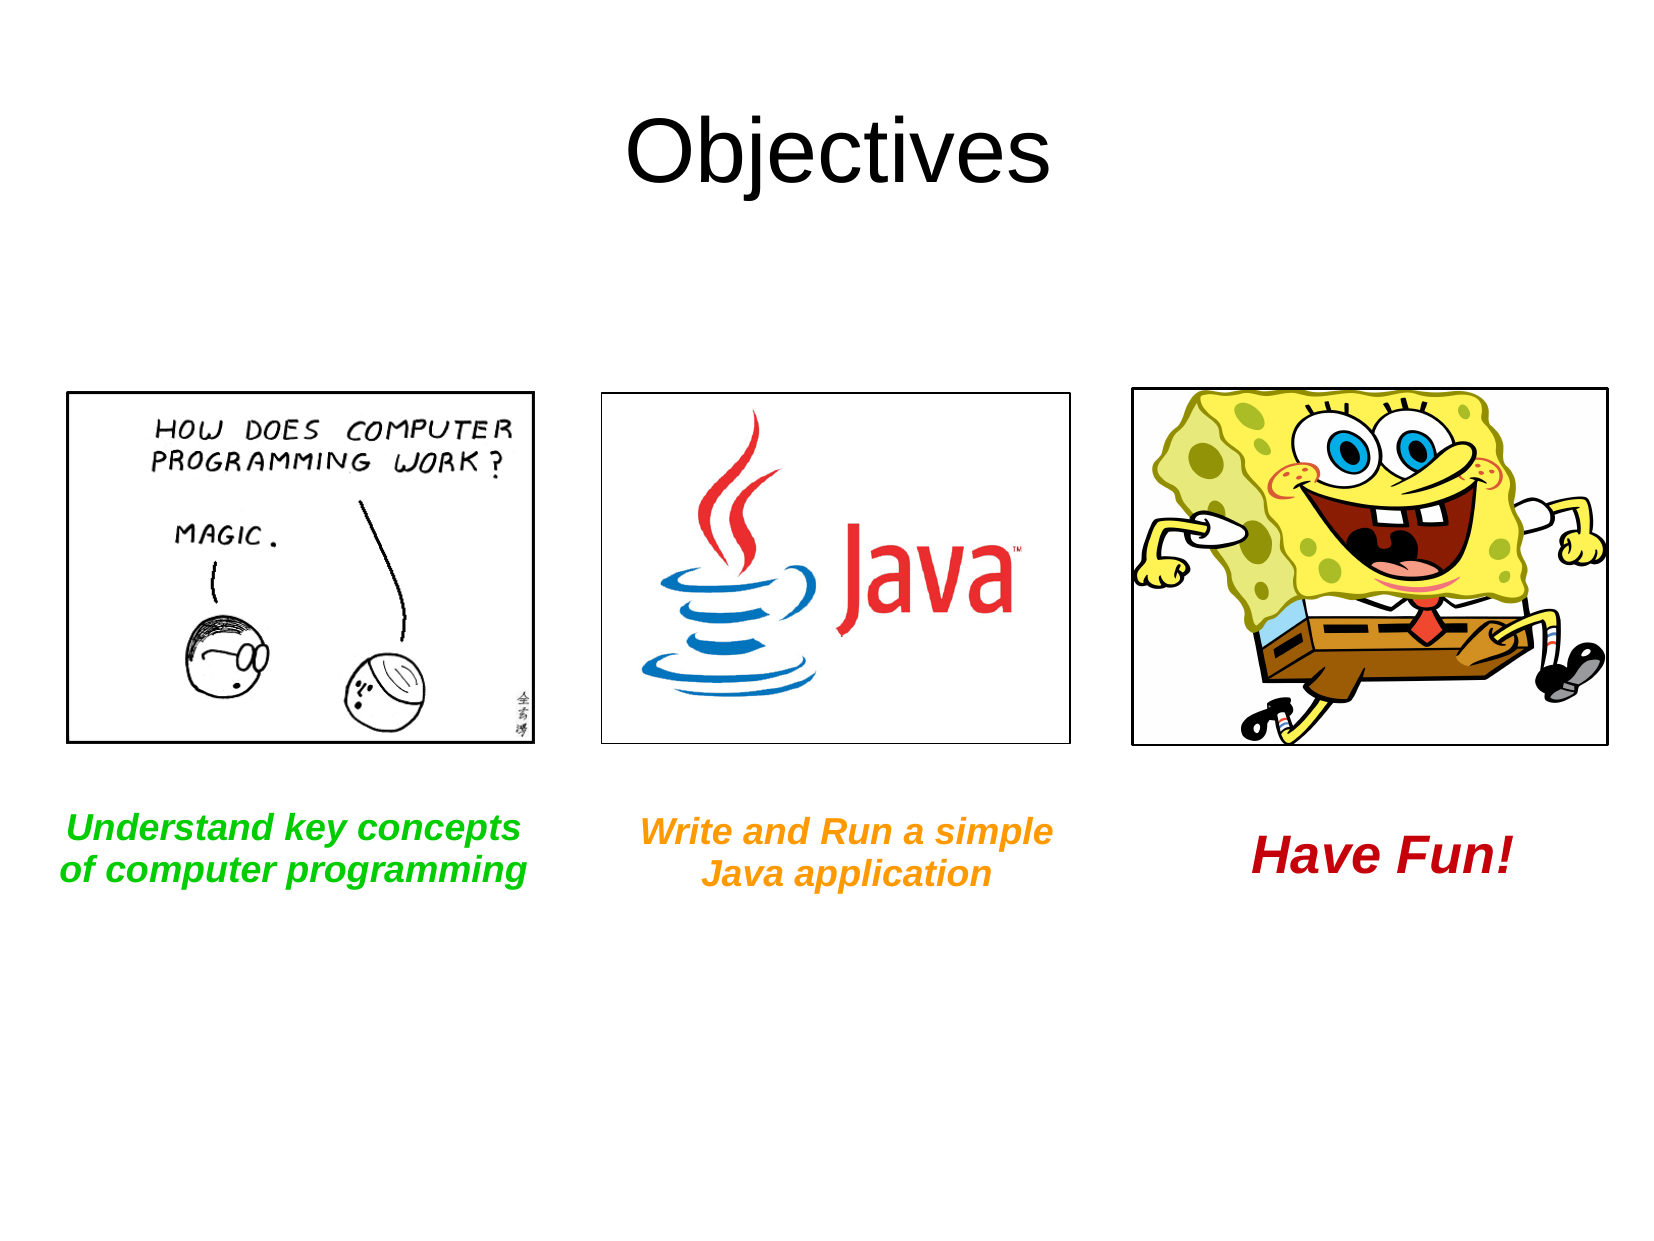

# Objectives
Understand key concepts
of computer programming
Write and Run a simple
Java application
Have Fun!